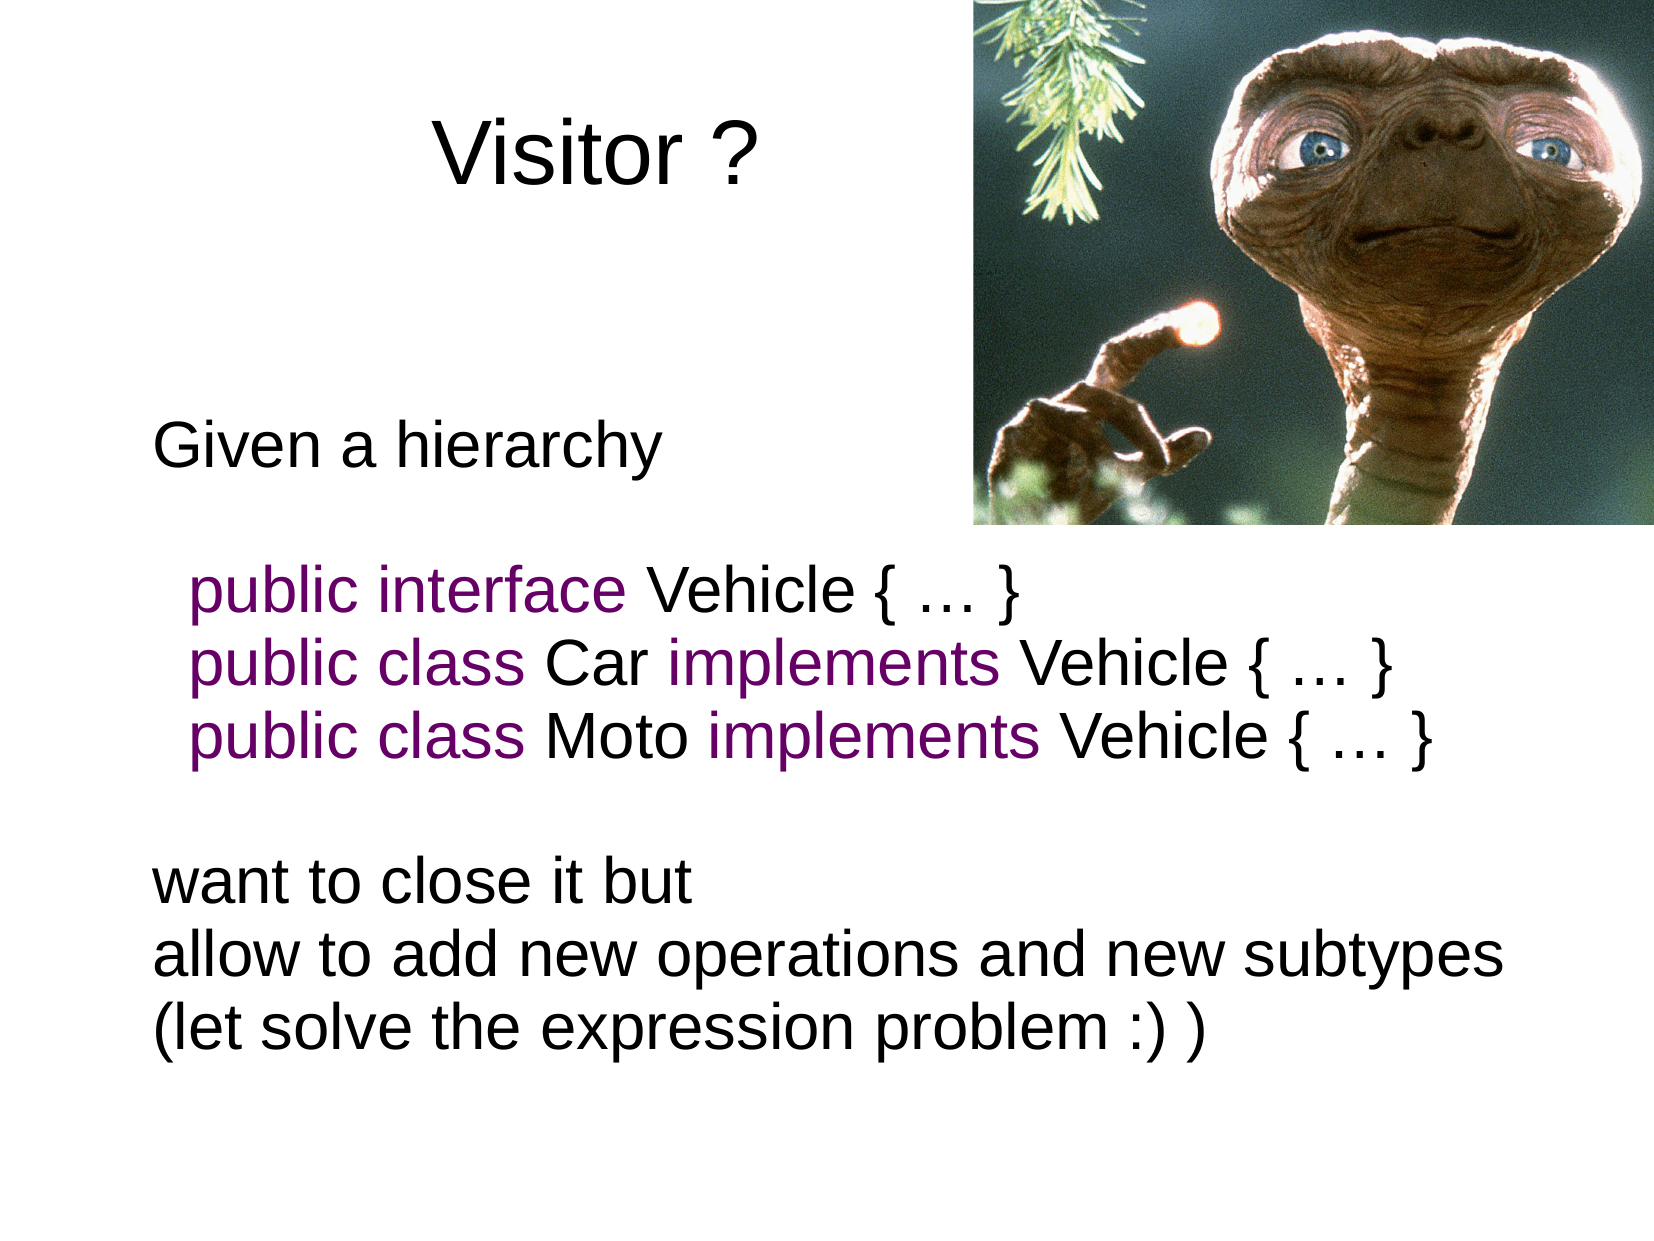

# Visitor ?
Given a hierarchy
 public interface Vehicle { … }
 public class Car implements Vehicle { … }
 public class Moto implements Vehicle { … }
want to close it but
allow to add new operations and new subtypes
(let solve the expression problem :) )